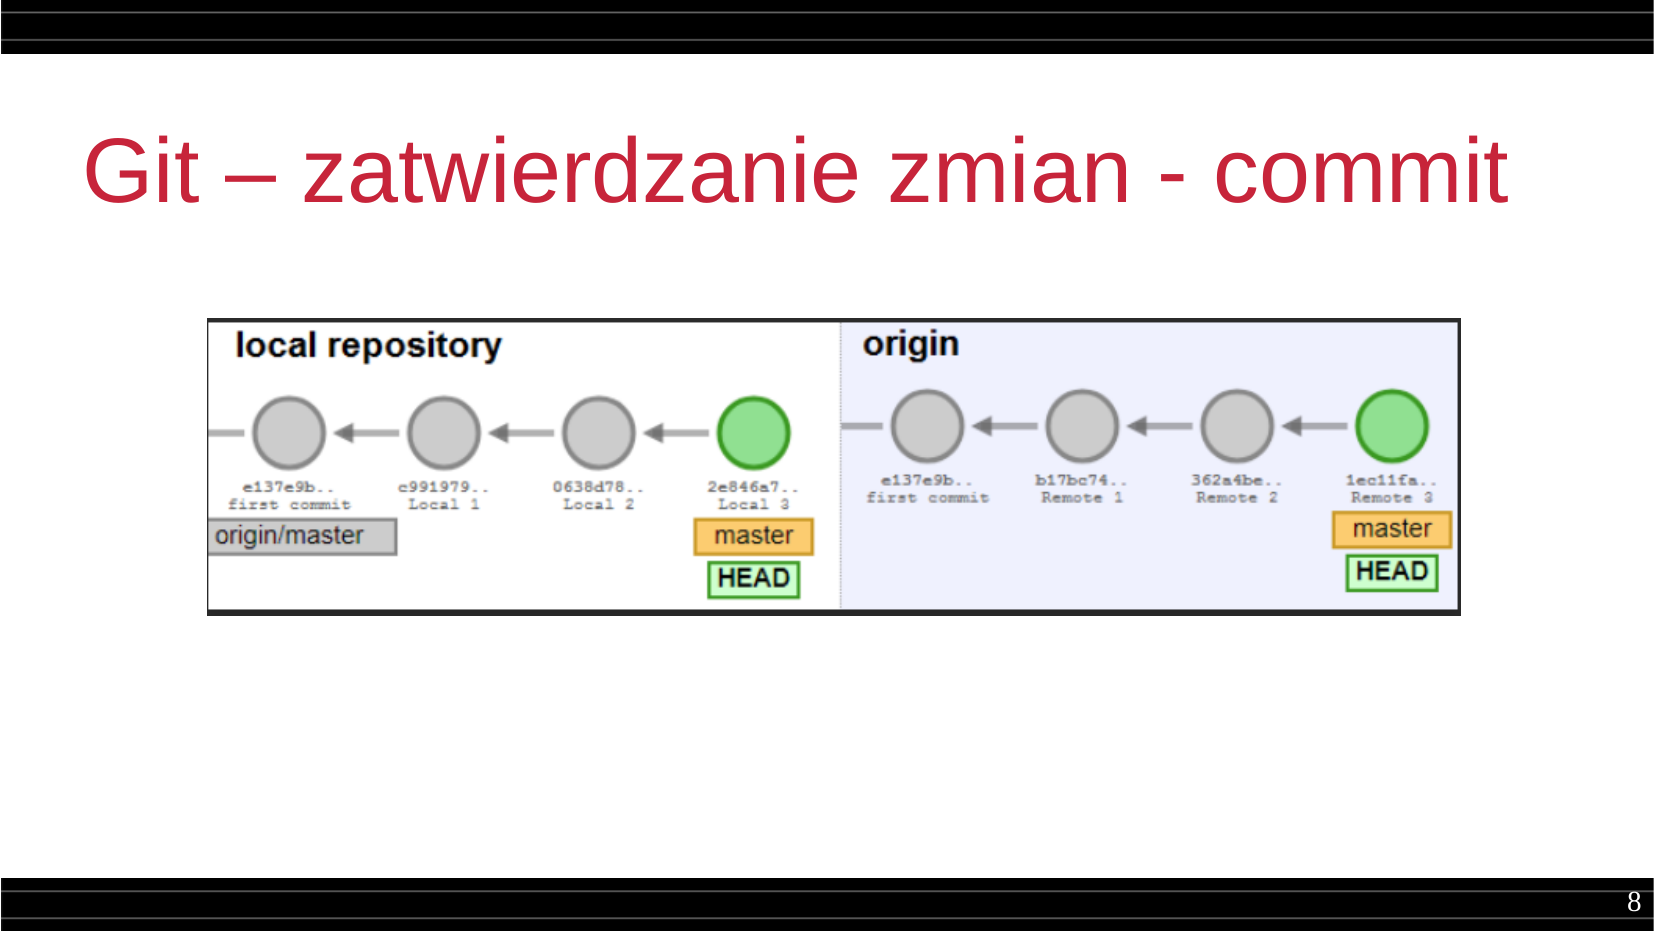

# Git – zatwierdzanie zmian - commit